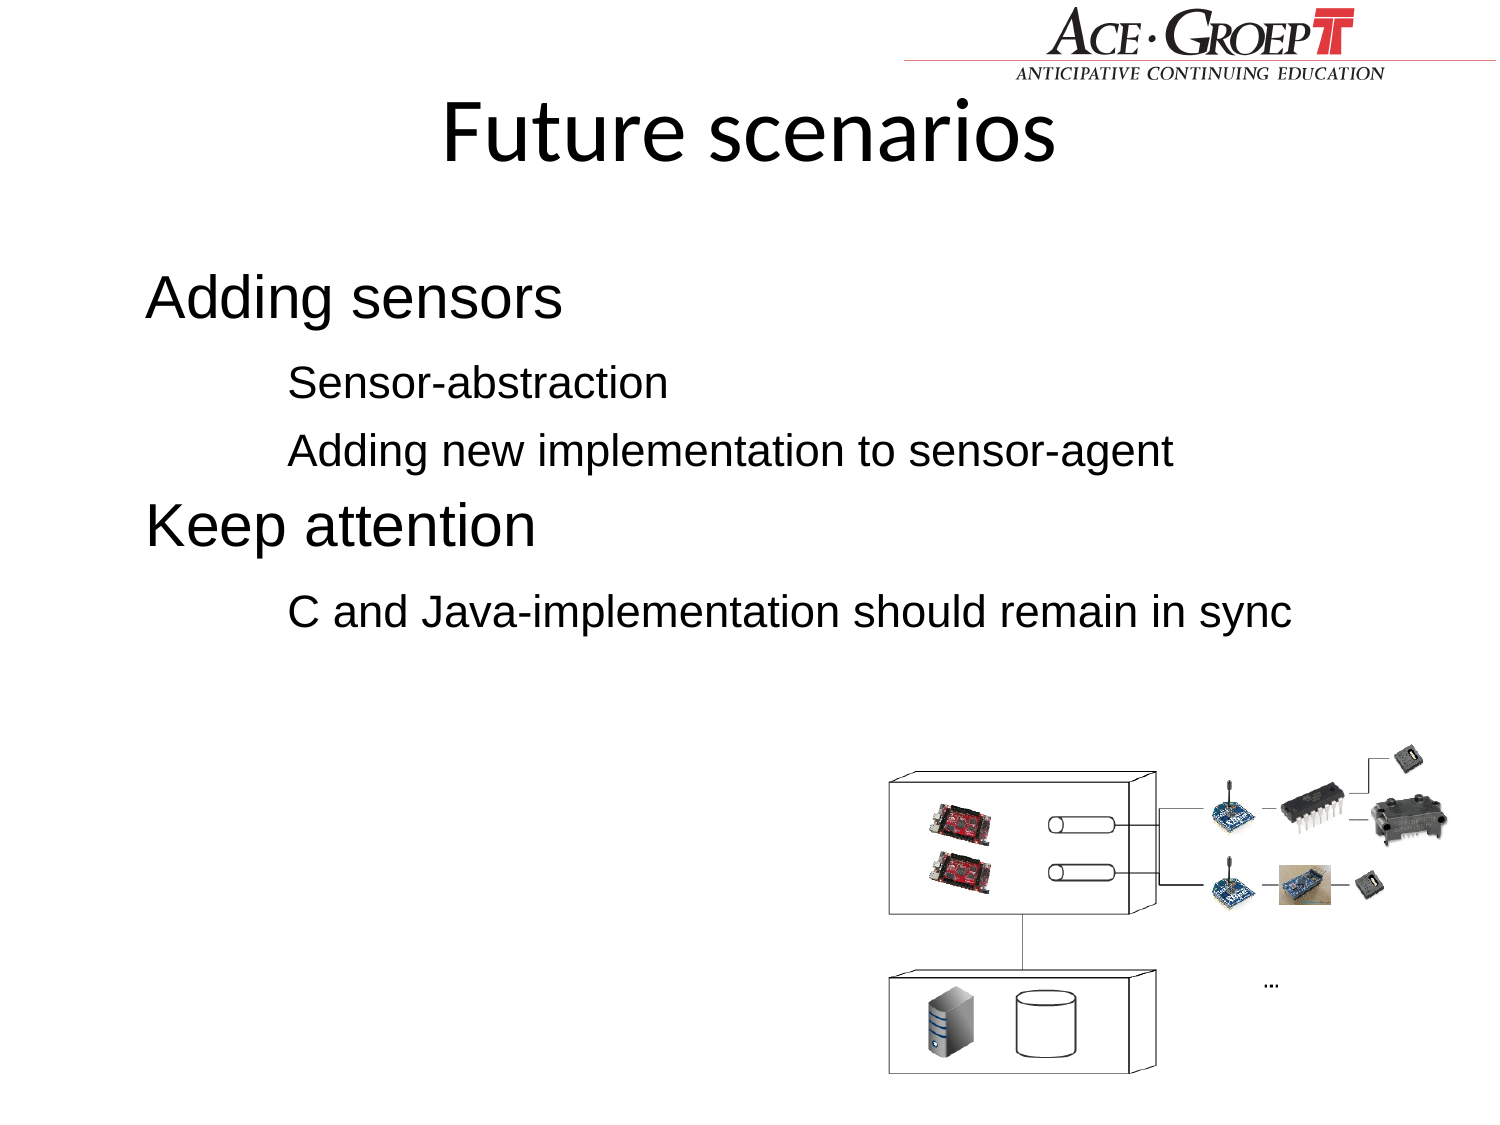

# Future scenarios
Adding sensors
Sensor-abstraction
Adding new implementation to sensor-agent
Keep attention
C and Java-implementation should remain in sync